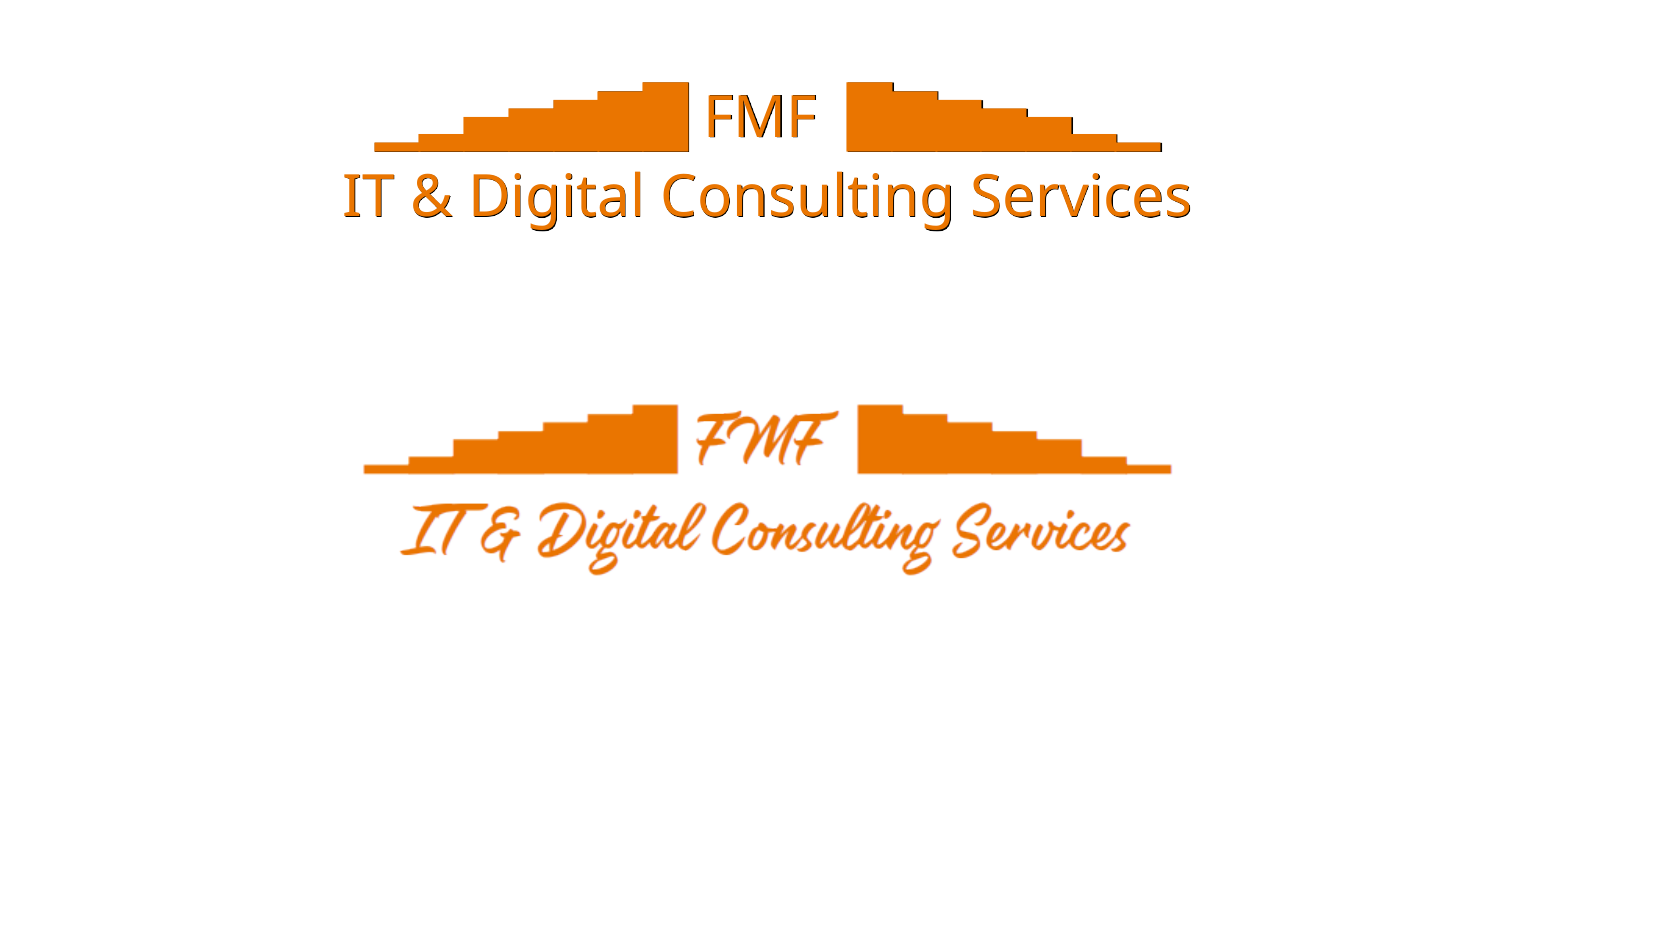

# ▁▂▄▅▆▇█ FMF █▇▆▅▄▂▁ IT & Digital Consulting Services